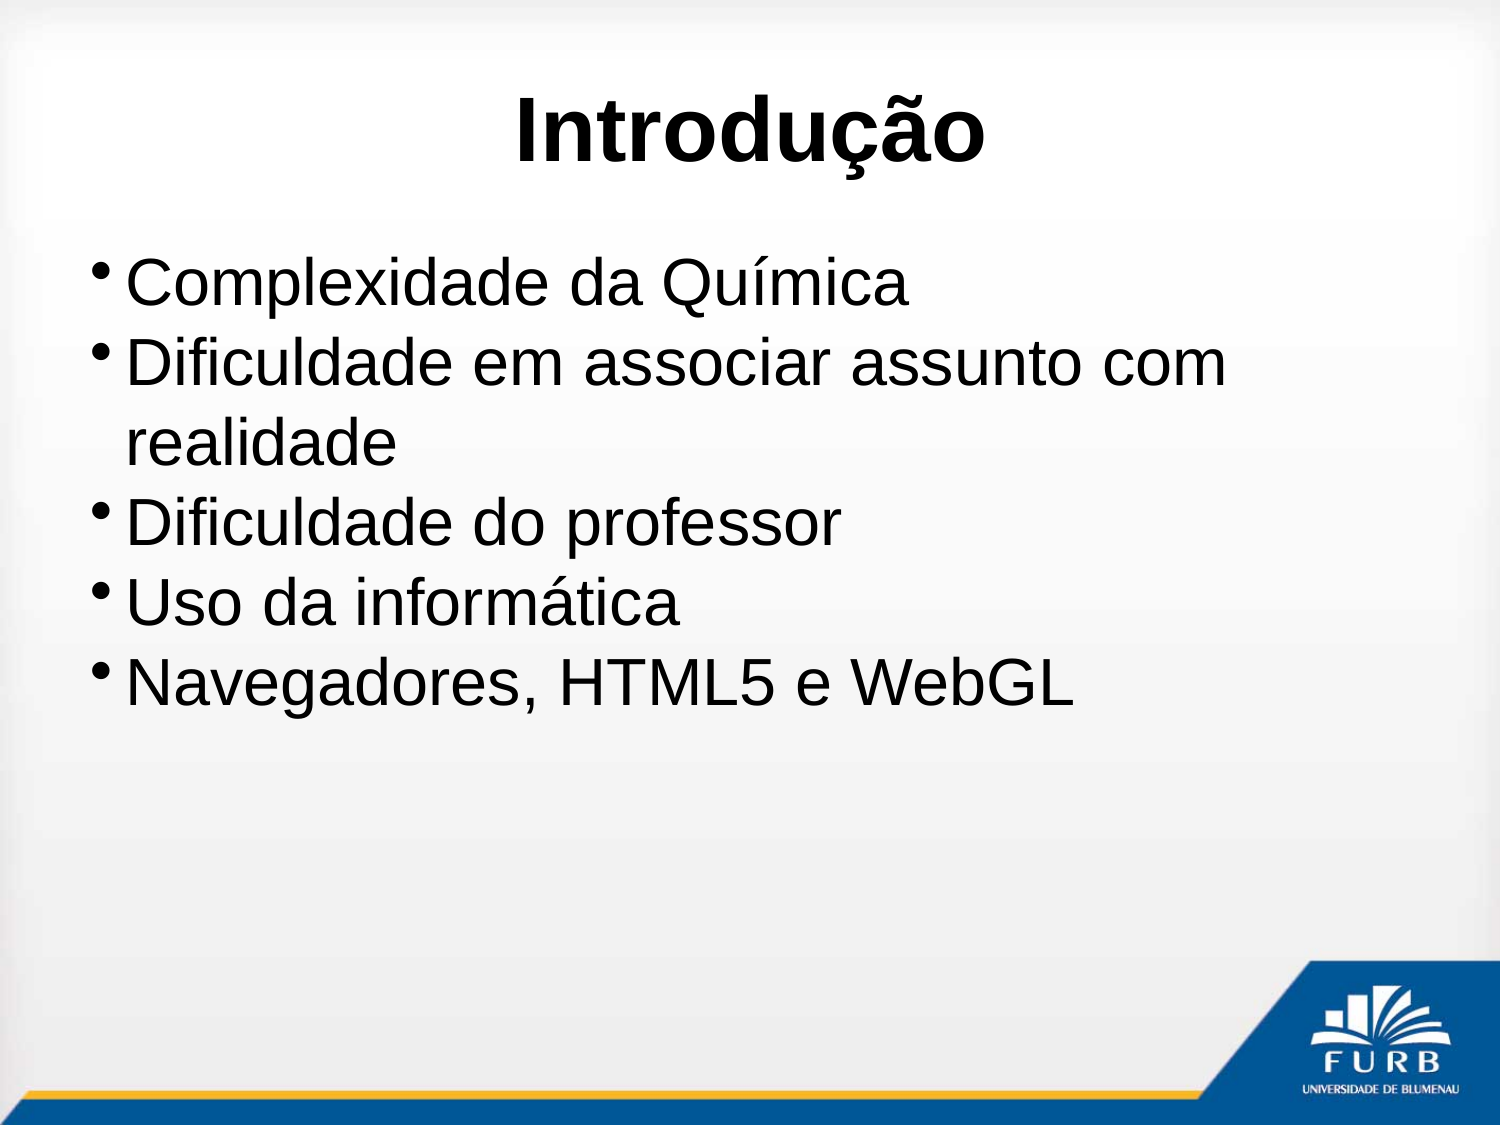

Introdução
Complexidade da Química
Dificuldade em associar assunto com realidade
Dificuldade do professor
Uso da informática
Navegadores, HTML5 e WebGL